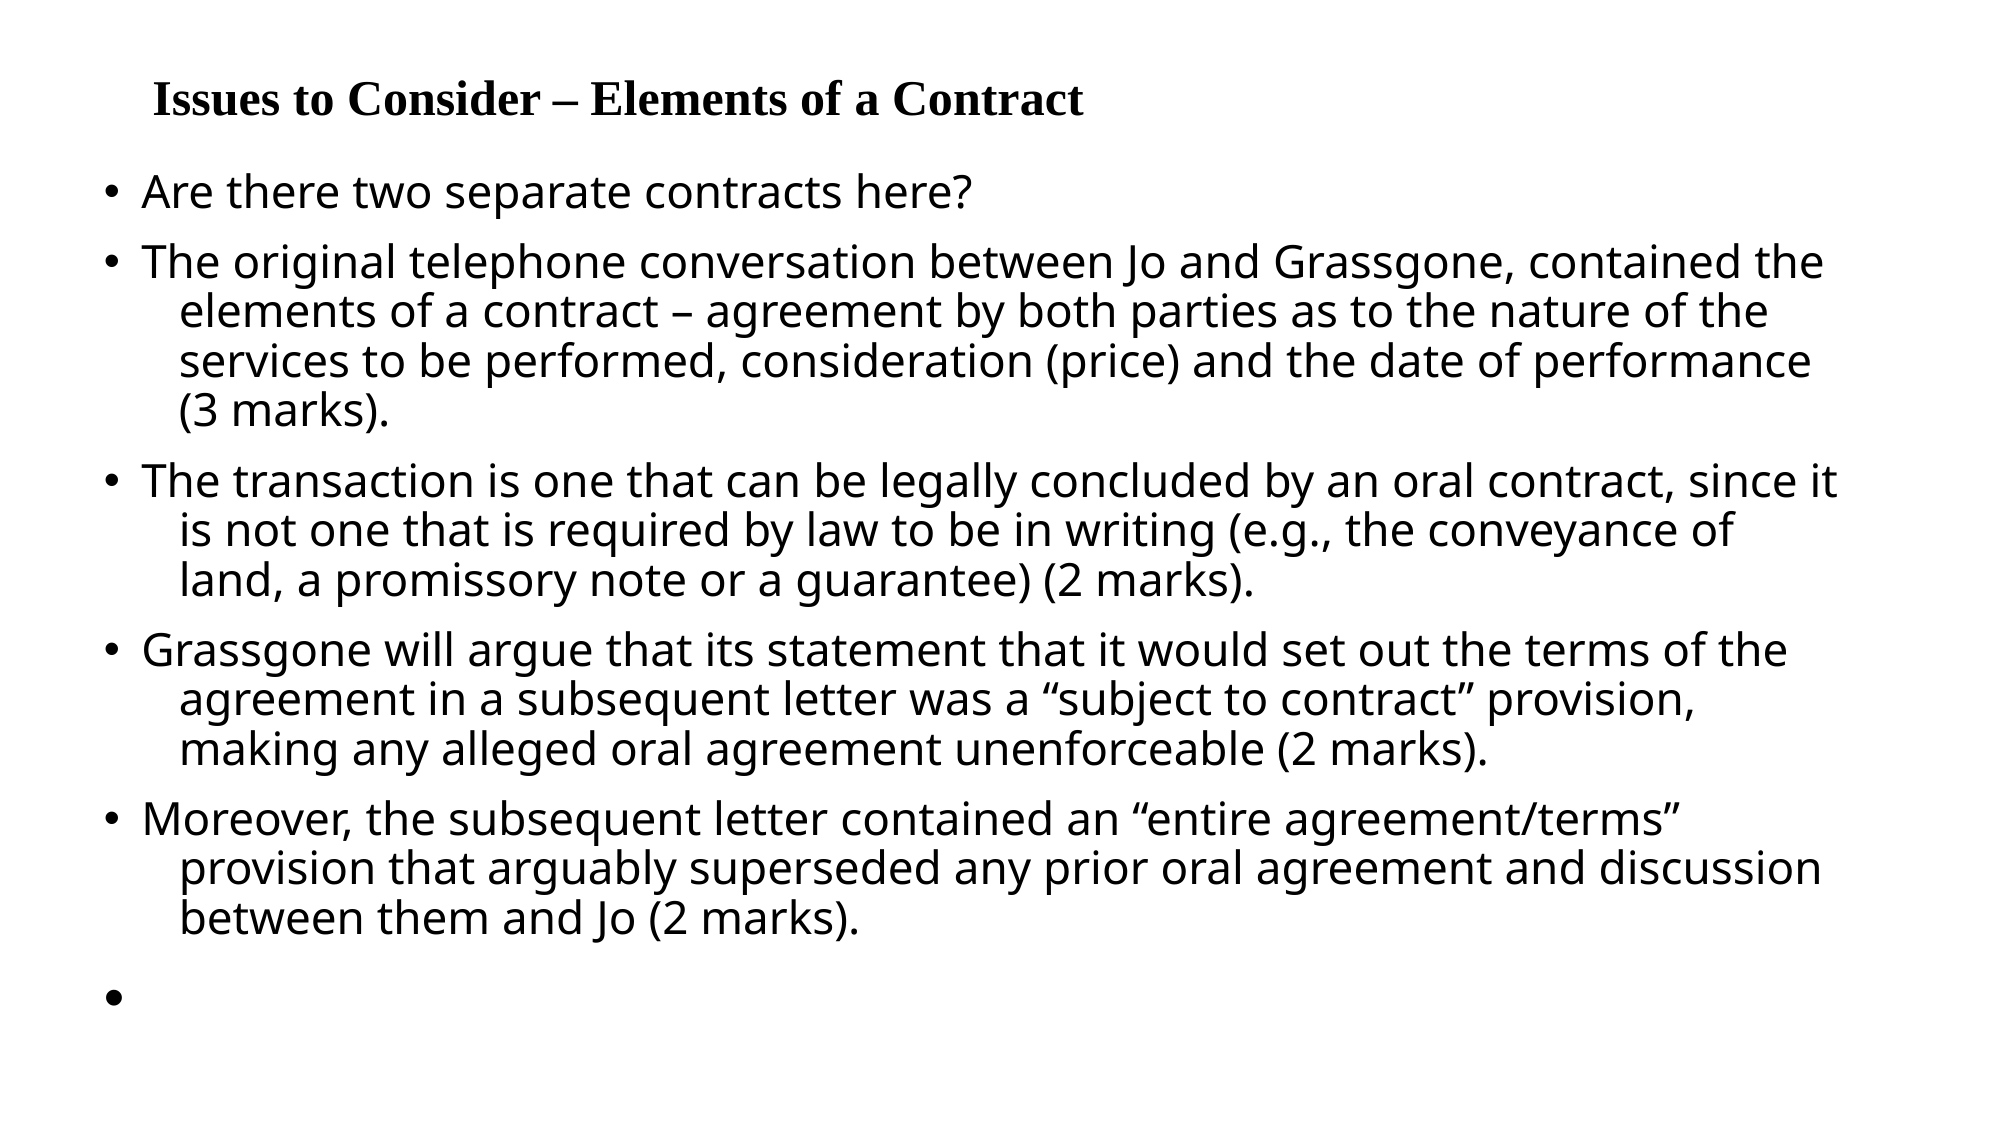

# Issues to Consider – Elements of a Contract
Are there two separate contracts here?
The original telephone conversation between Jo and Grassgone, contained the elements of a contract – agreement by both parties as to the nature of the services to be performed, consideration (price) and the date of performance (3 marks).
The transaction is one that can be legally concluded by an oral contract, since it is not one that is required by law to be in writing (e.g., the conveyance of land, a promissory note or a guarantee) (2 marks).
Grassgone will argue that its statement that it would set out the terms of the agreement in a subsequent letter was a “subject to contract” provision, making any alleged oral agreement unenforceable (2 marks).
Moreover, the subsequent letter contained an “entire agreement/terms” provision that arguably superseded any prior oral agreement and discussion between them and Jo (2 marks).